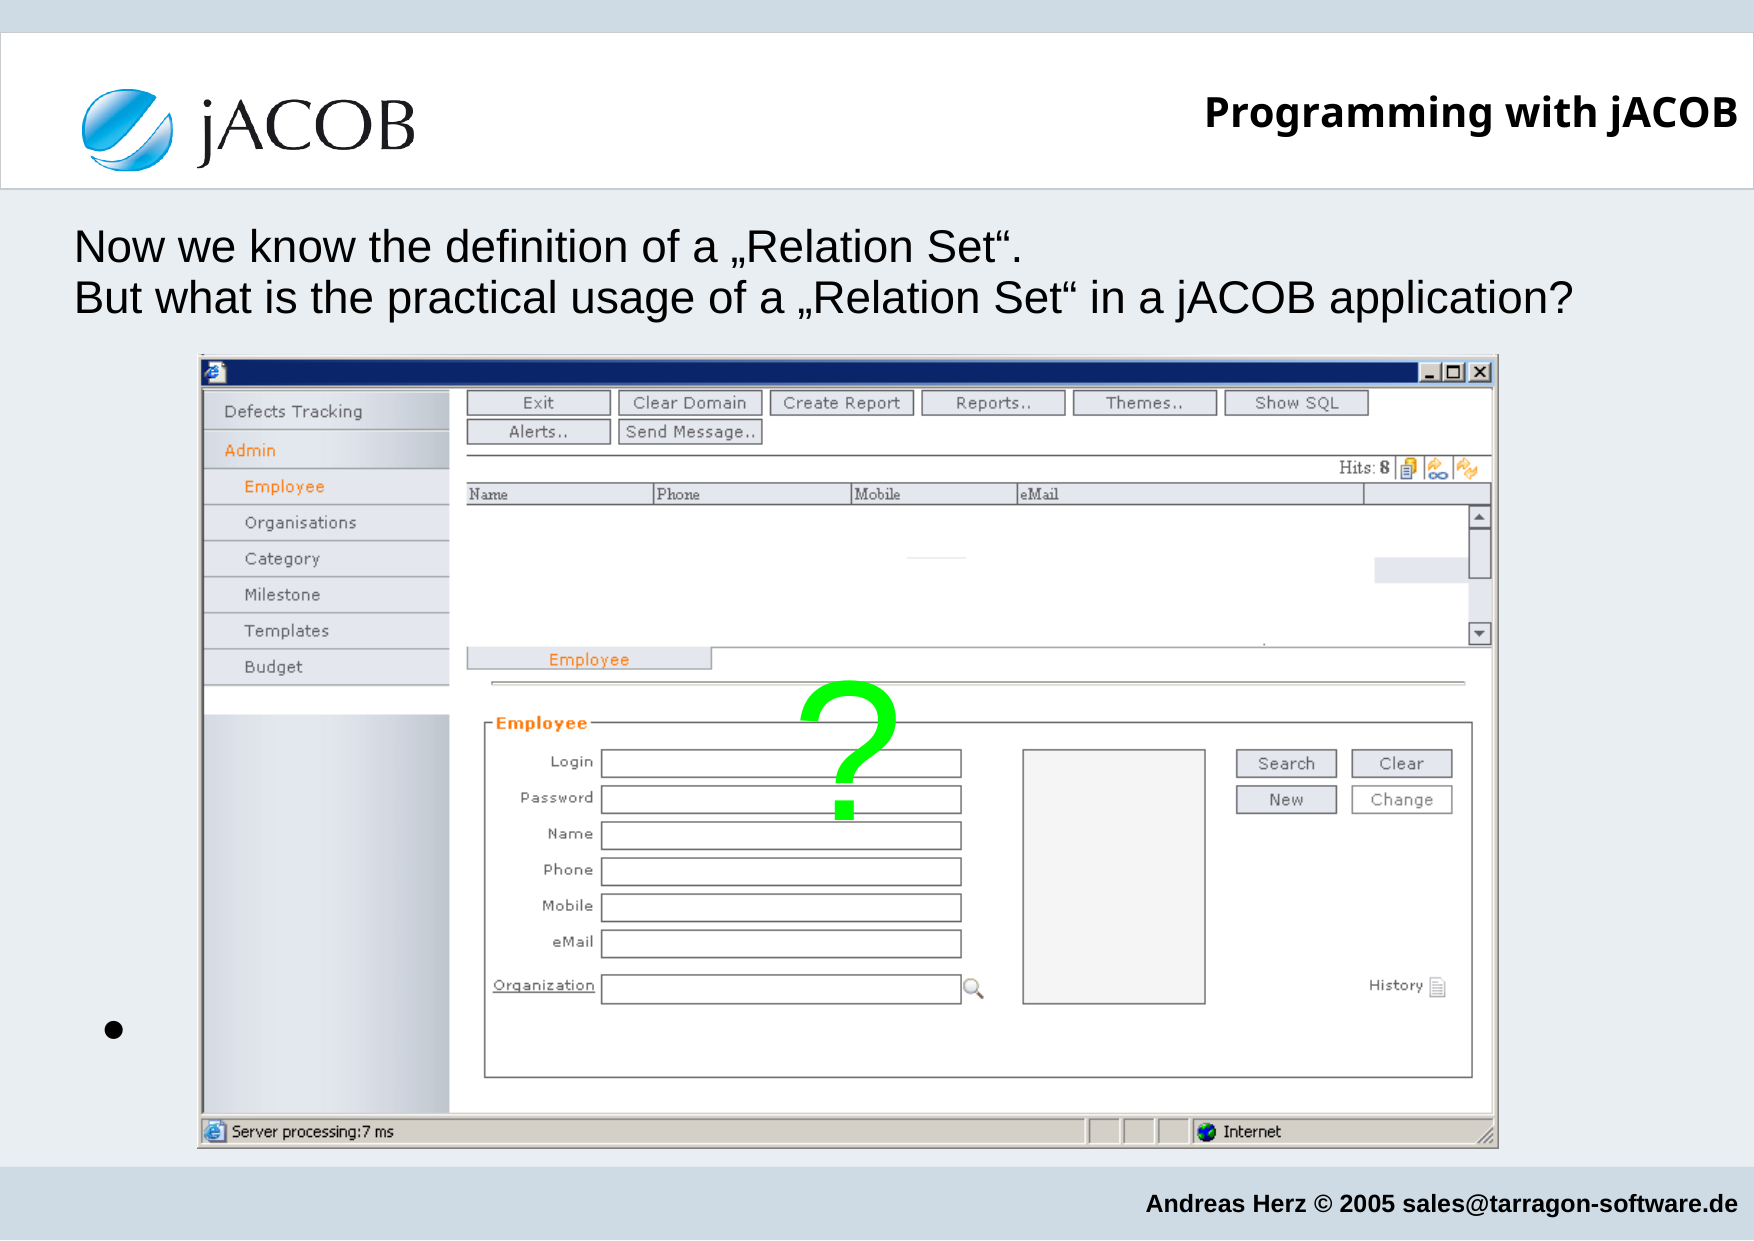

# Programming with jACOB
Now we know the definition of a „Relation Set“.
But what is the practical usage of a „Relation Set“ in a jACOB application?
?
Andreas Herz © 2005 sales@tarragon-software.de